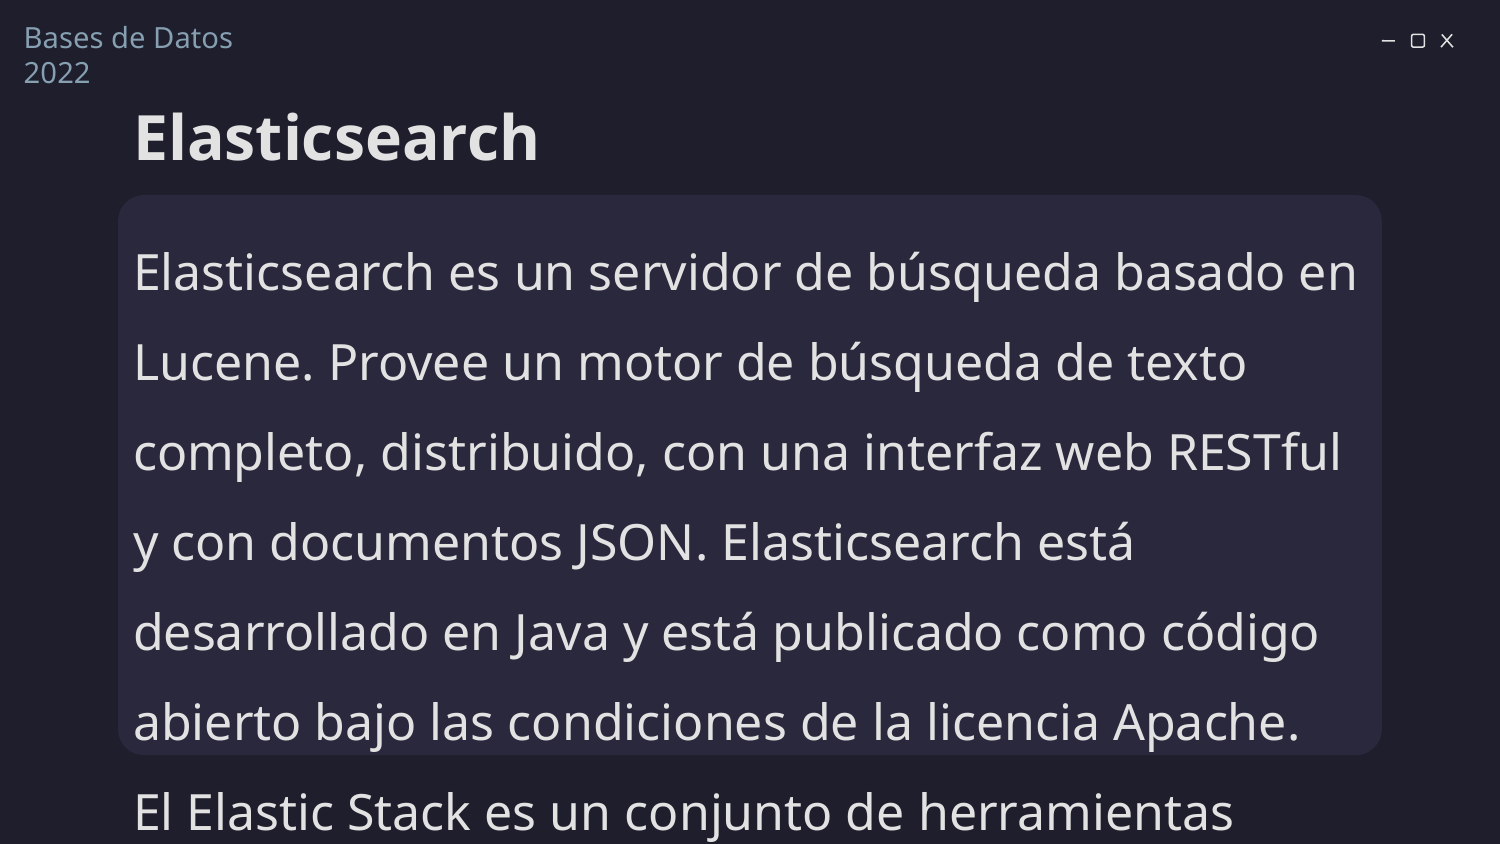

# Elasticsearch
Elasticsearch es un servidor de búsqueda basado en Lucene. Provee un motor de búsqueda de texto completo, distribuido, con una interfaz web RESTful y con documentos JSON. Elasticsearch está desarrollado en Java y está publicado como código abierto bajo las condiciones de la licencia Apache.
El Elastic Stack es un conjunto de herramientas open source para la ingesta, el enriquecimiento, el almacenamiento, el análisis y la visualización de datos.